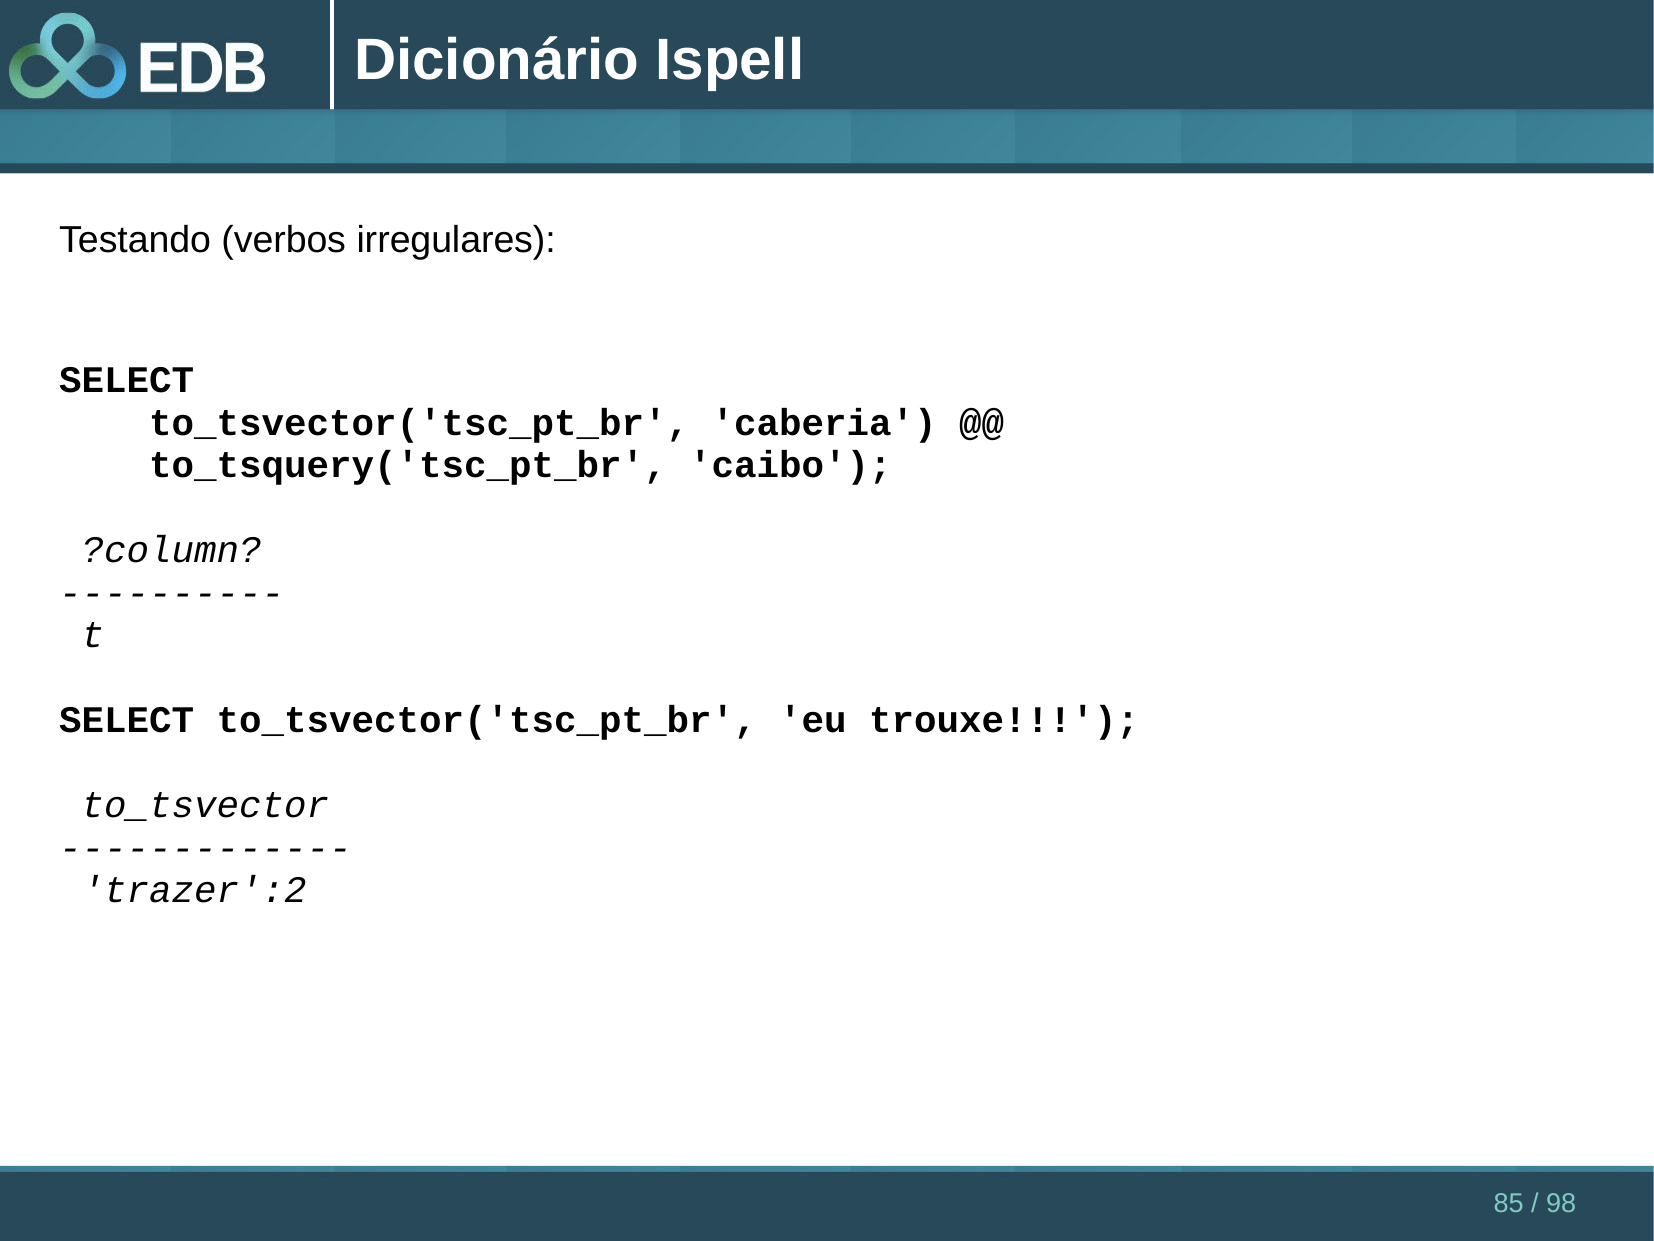

# Dicionário Ispell
Testando (verbos irregulares):
SELECT
 to_tsvector('tsc_pt_br', 'caberia') @@
 to_tsquery('tsc_pt_br', 'caibo');
 ?column?
----------
 t
SELECT to_tsvector('tsc_pt_br', 'eu trouxe!!!');
 to_tsvector
-------------
 'trazer':2